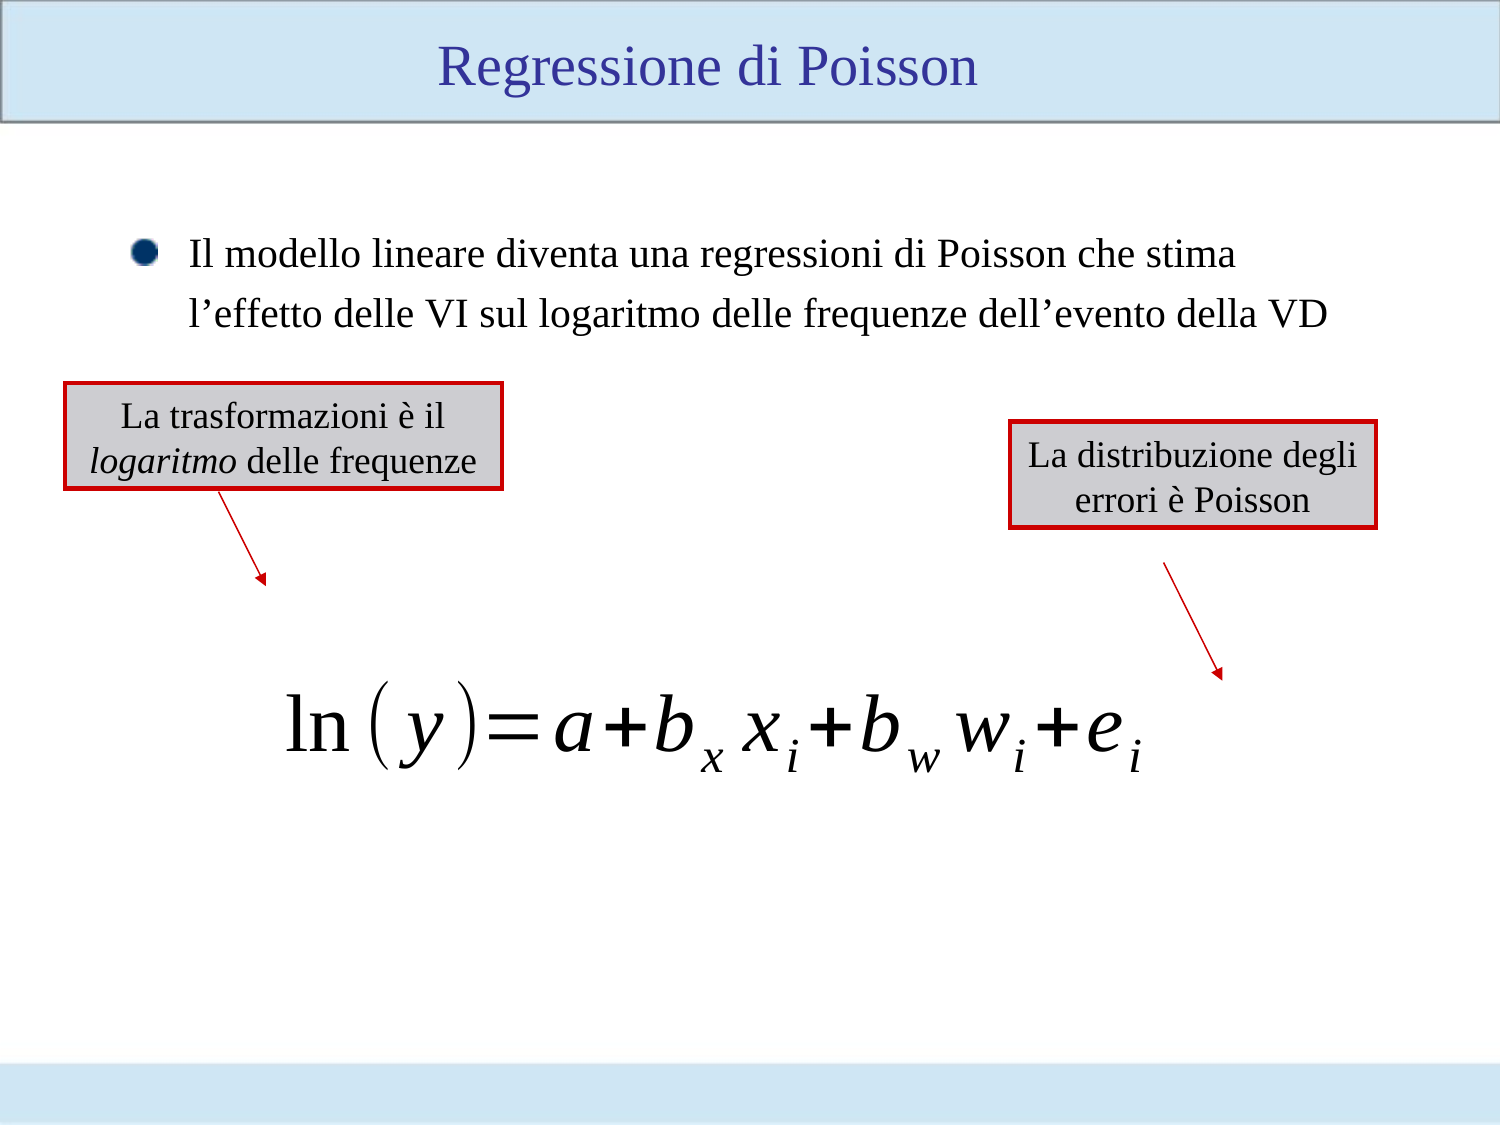

# Regressione di Poisson
Il modello lineare diventa una regressioni di Poisson che stima l’effetto delle VI sul logaritmo delle frequenze dell’evento della VD
La trasformazioni è il logaritmo delle frequenze
La distribuzione degli errori è Poisson